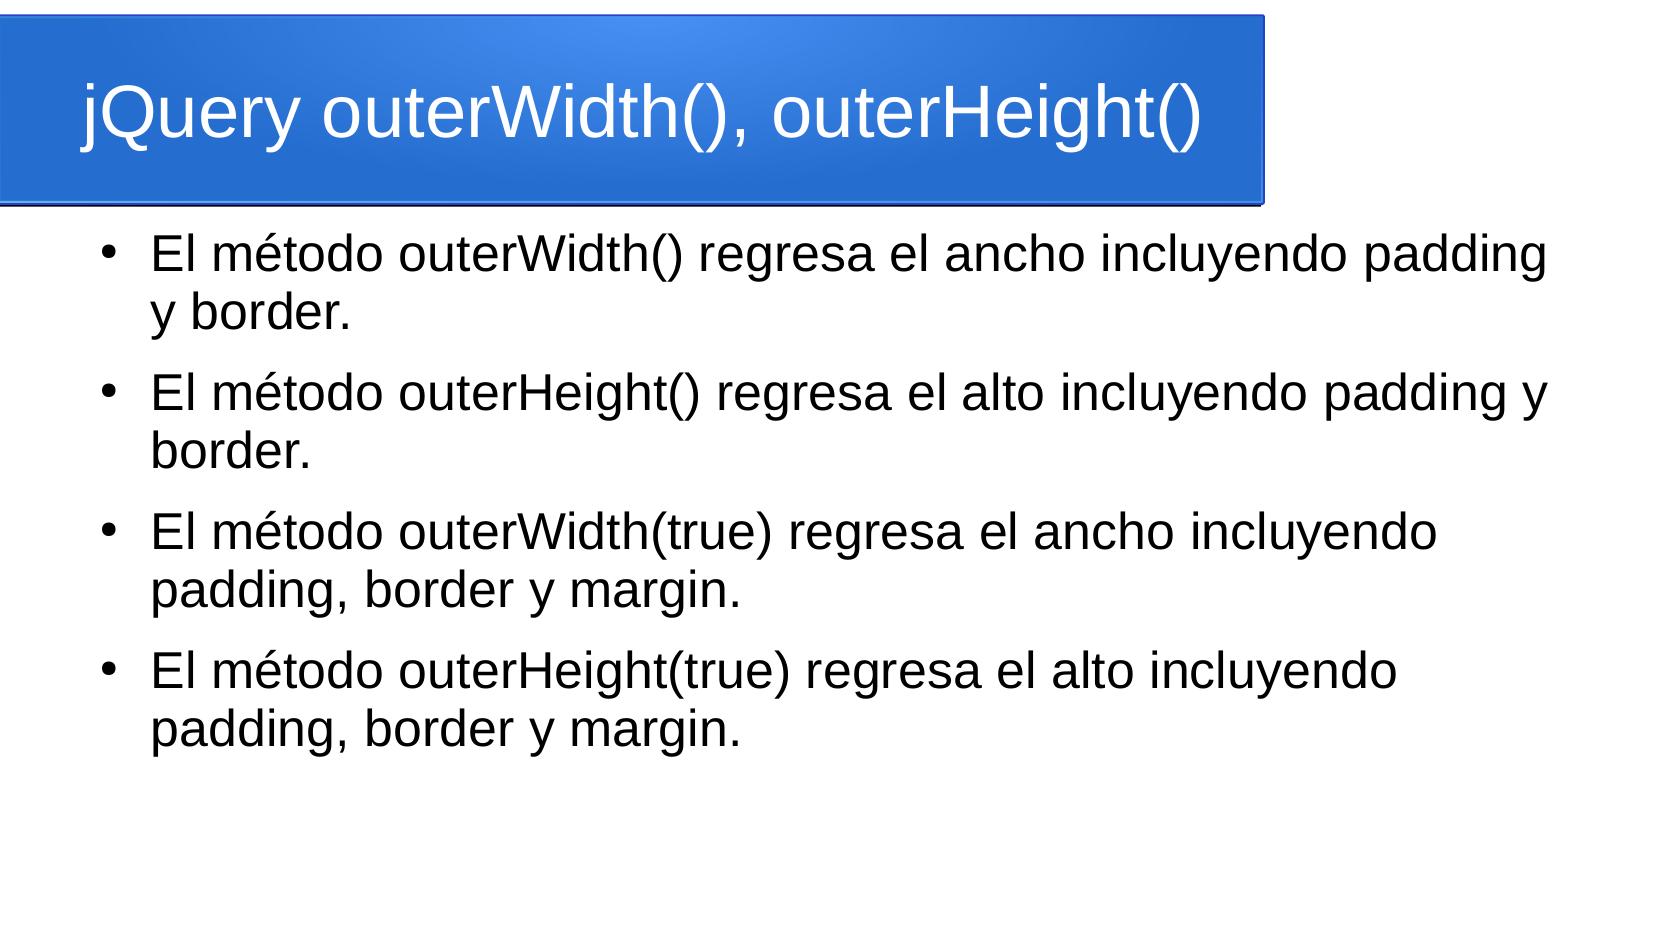

# jQuery outerWidth(), outerHeight()
El método outerWidth() regresa el ancho incluyendo padding y border.
El método outerHeight() regresa el alto incluyendo padding y border.
El método outerWidth(true) regresa el ancho incluyendo padding, border y margin.
El método outerHeight(true) regresa el alto incluyendo padding, border y margin.